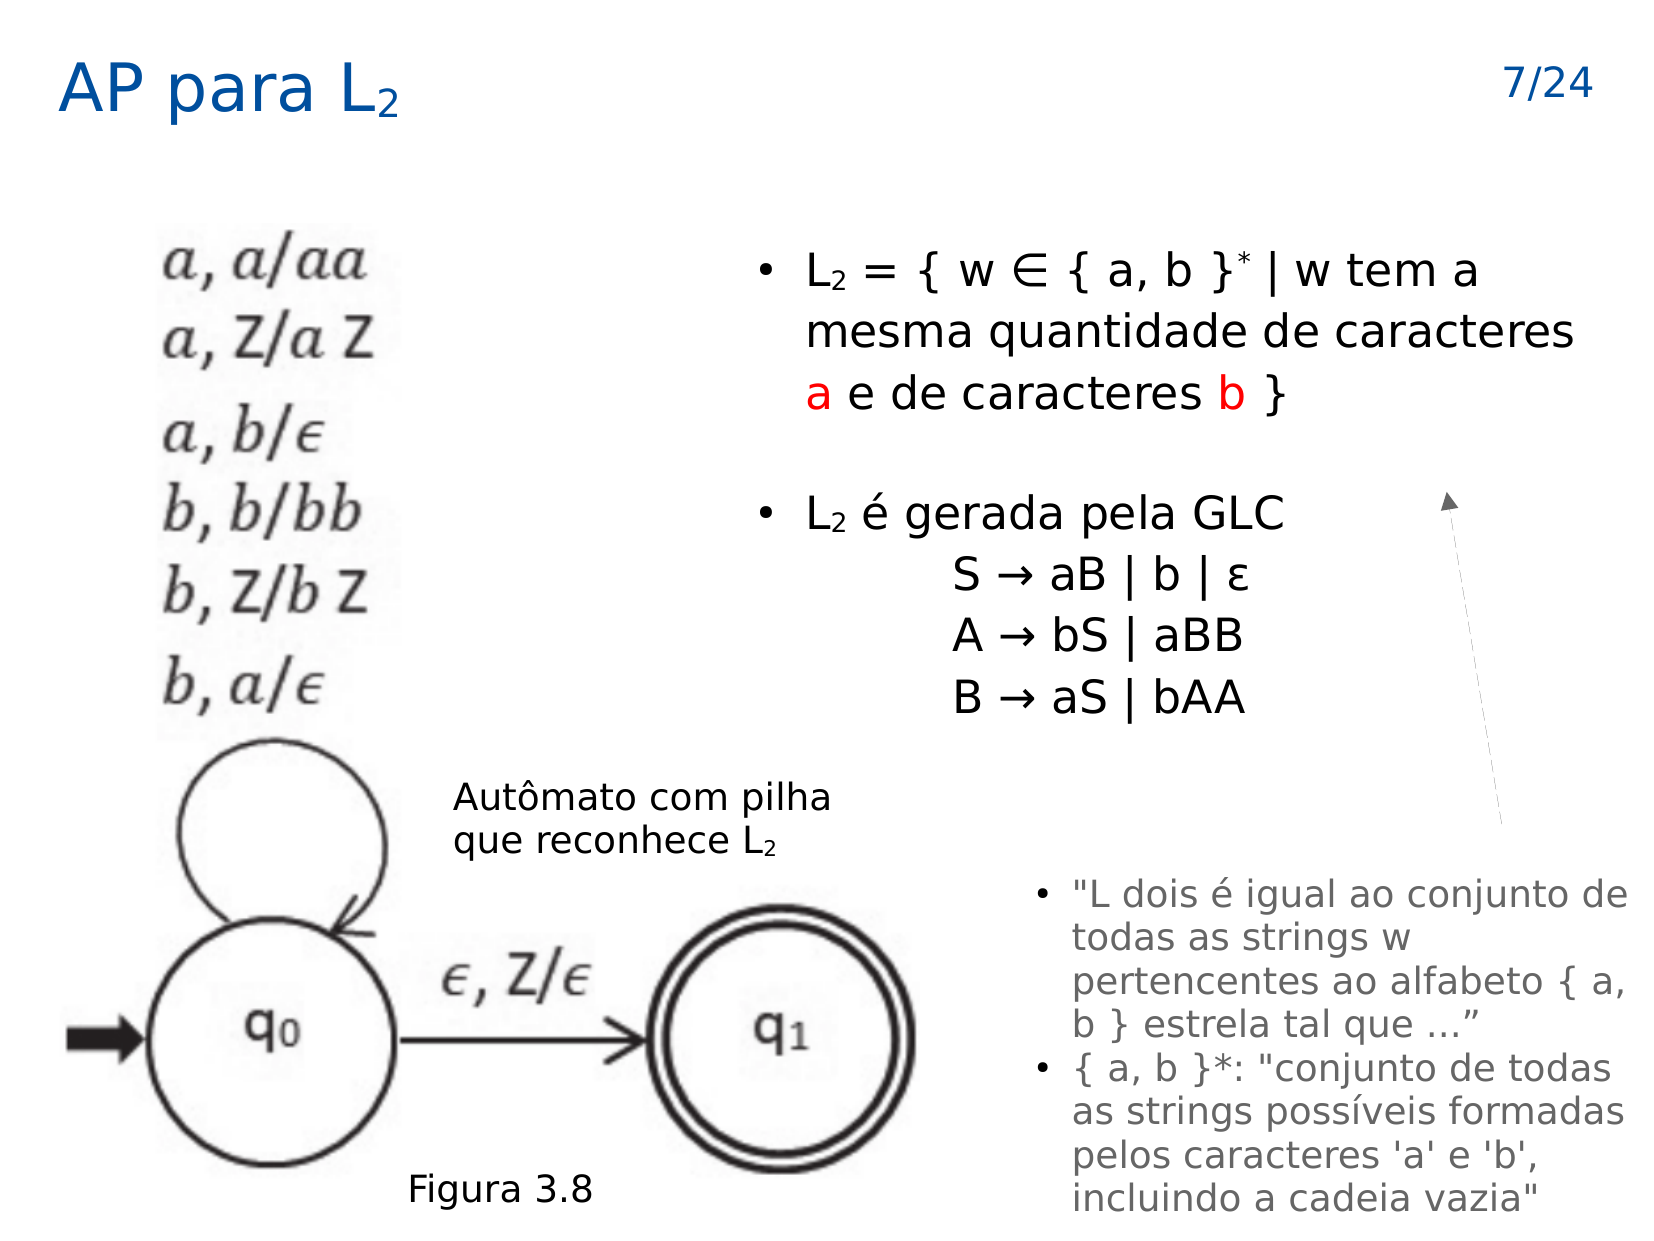

# AP para L2
7
L2 = { w ∈ { a, b }* | w tem a mesma quantidade de caracteres a e de caracteres b }
L2 é gerada pela GLC
 		S → aB | b | ε
		A → bS | aBB
		B → aS | bAA
Autômato com pilha que reconhece L2
"L dois é igual ao conjunto de todas as strings w pertencentes ao alfabeto { a, b } estrela tal que ...”
{ a, b }*: "conjunto de todas as strings possíveis formadas pelos caracteres 'a' e 'b', incluindo a cadeia vazia"
Figura 3.8